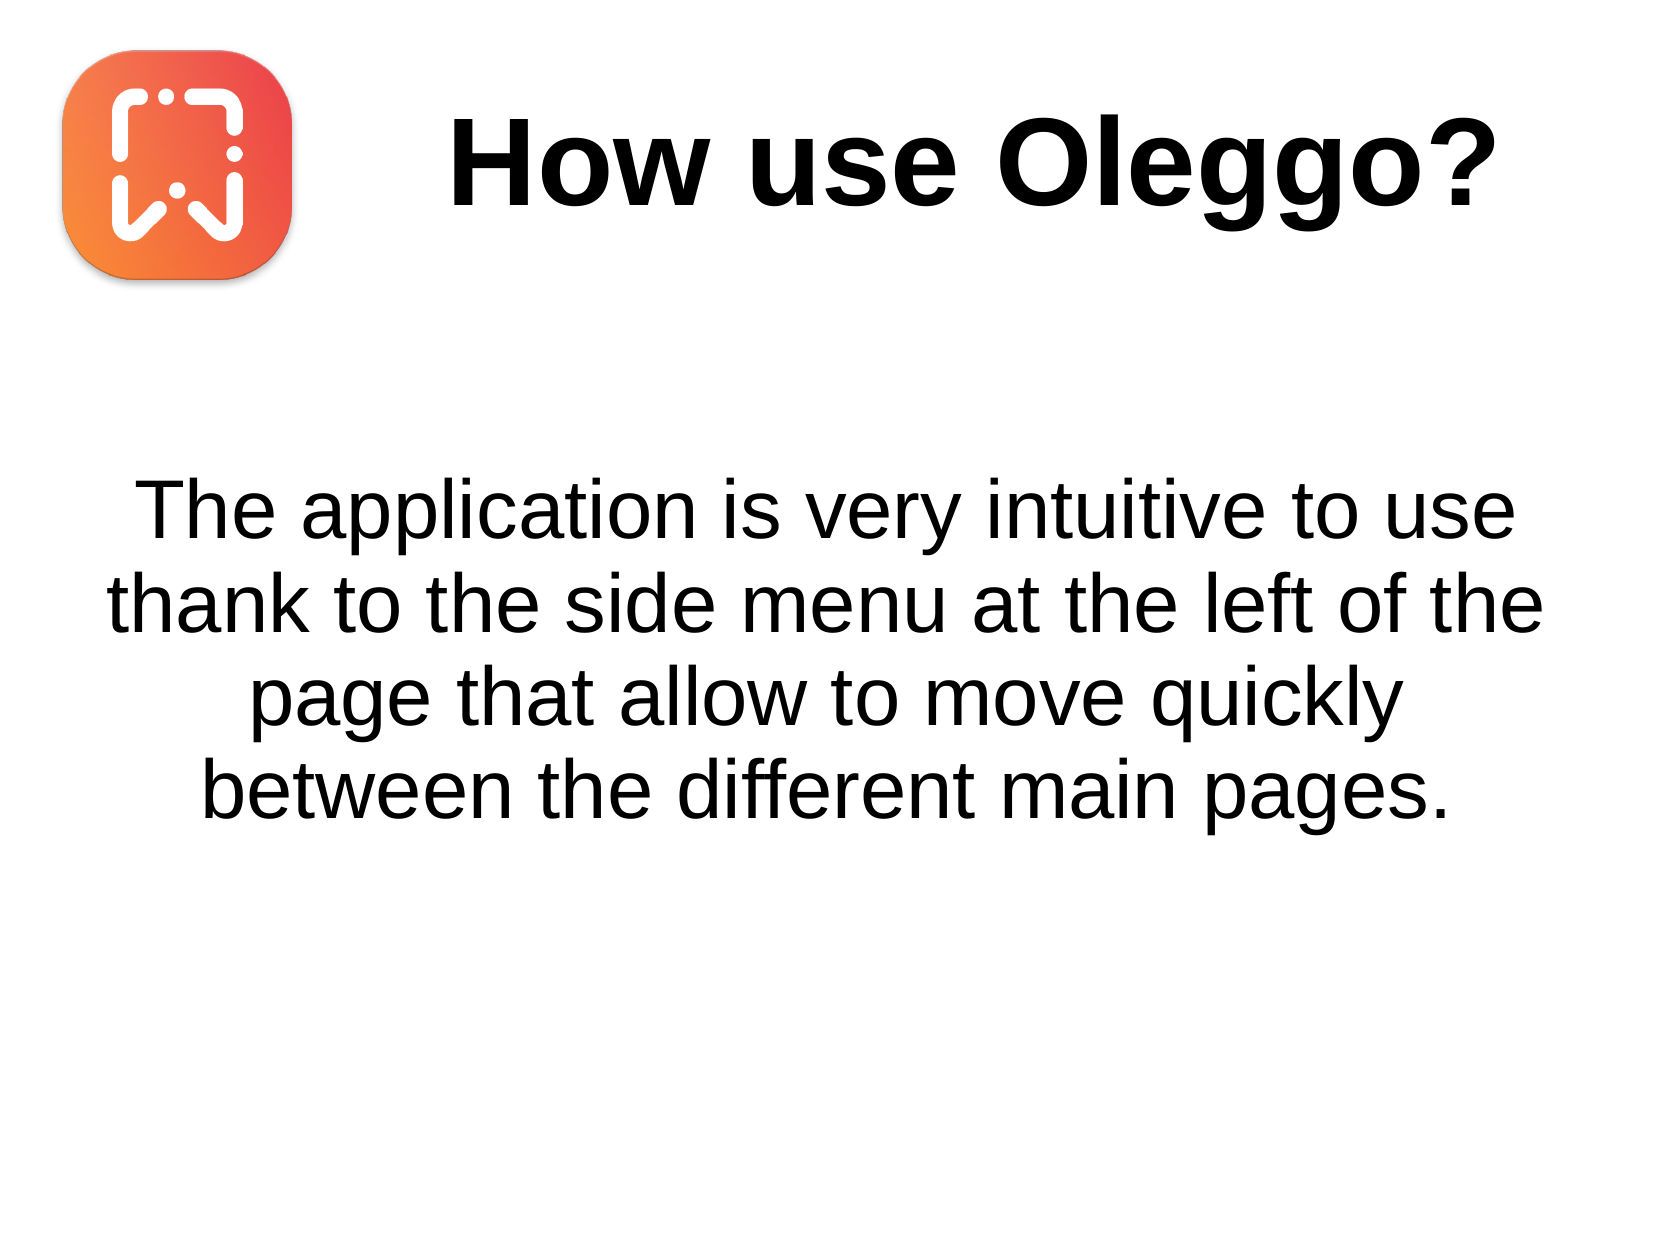

# How use Oleggo?
The application is very intuitive to use thank to the side menu at the left of the page that allow to move quickly between the different main pages.